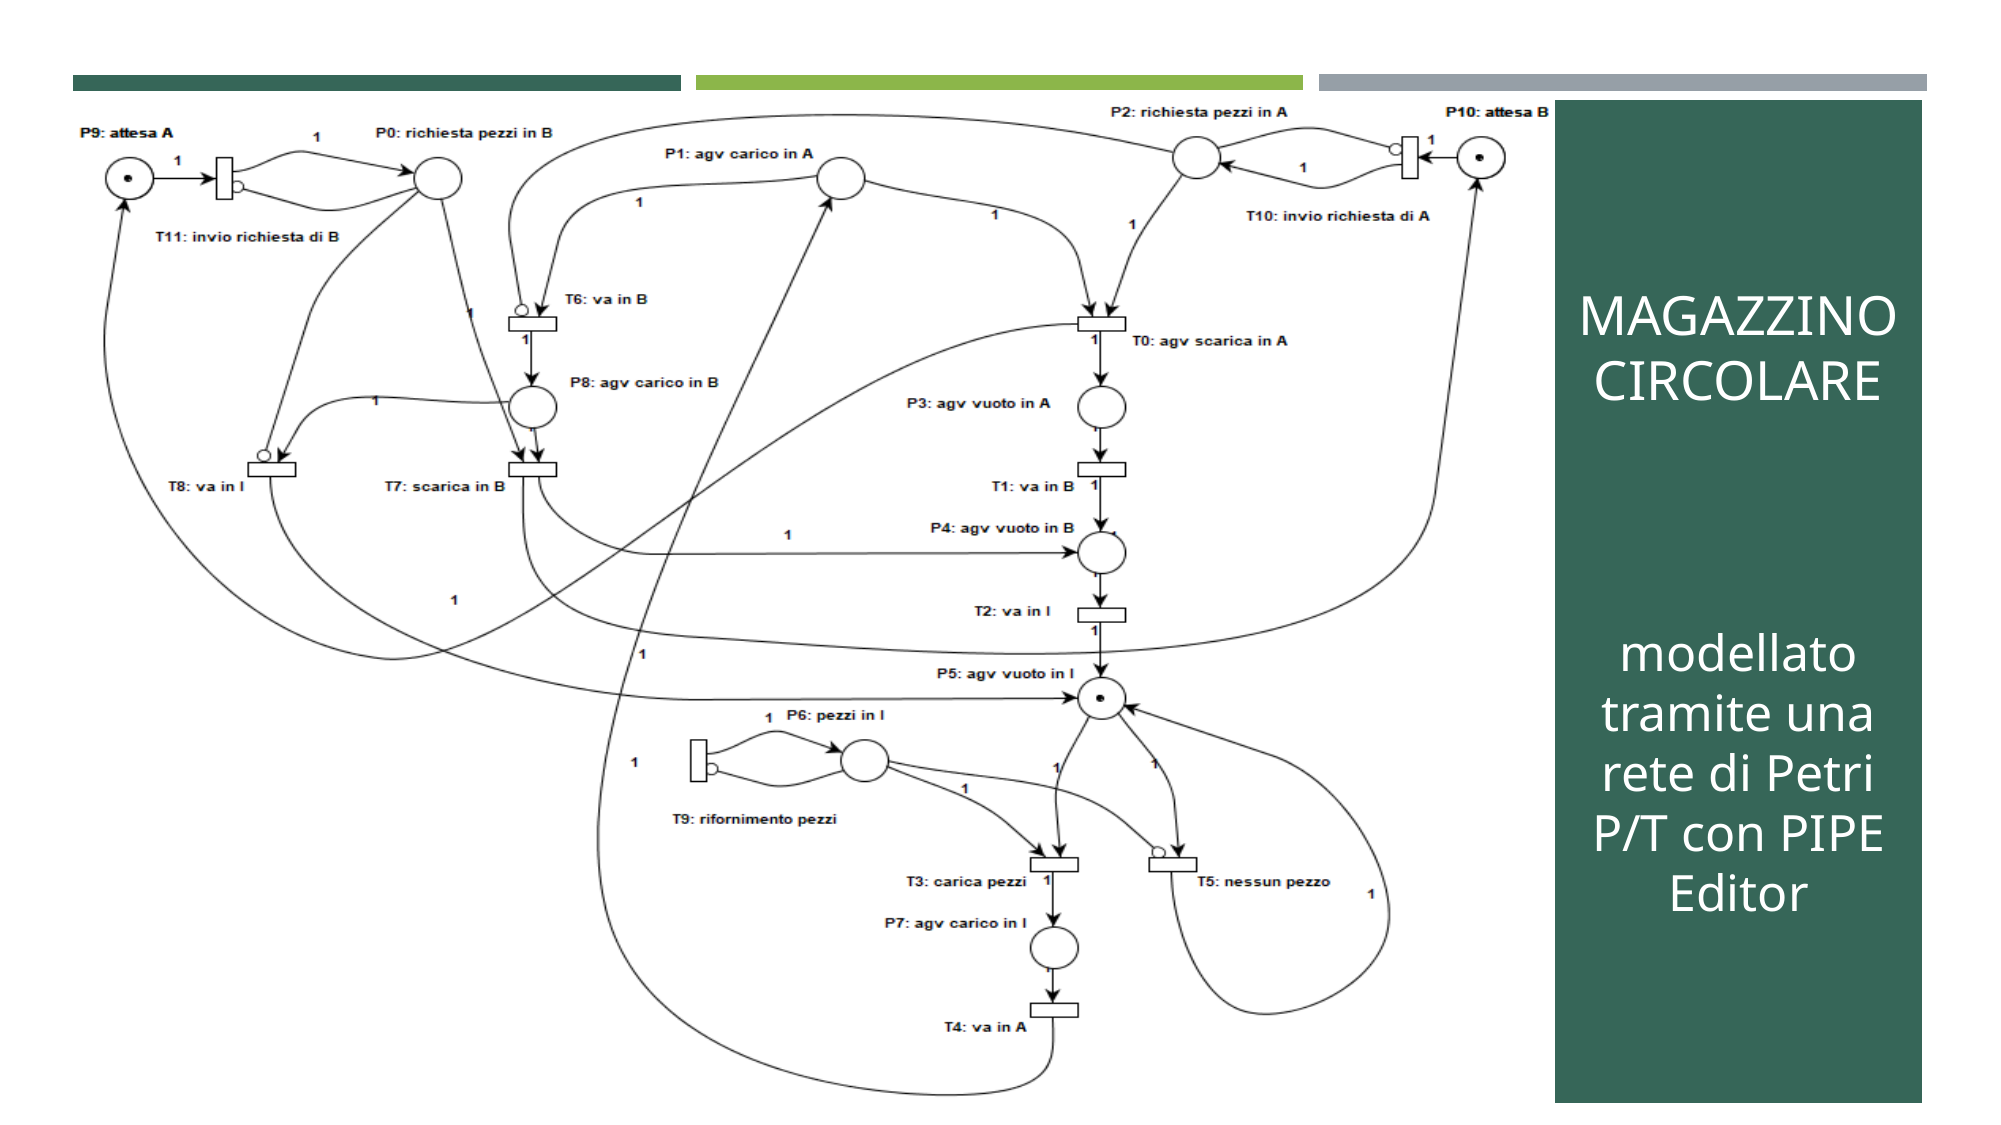

MAGAZZINO
CIRCOLARE
modellato tramite una rete di Petri P/T con PIPE Editor